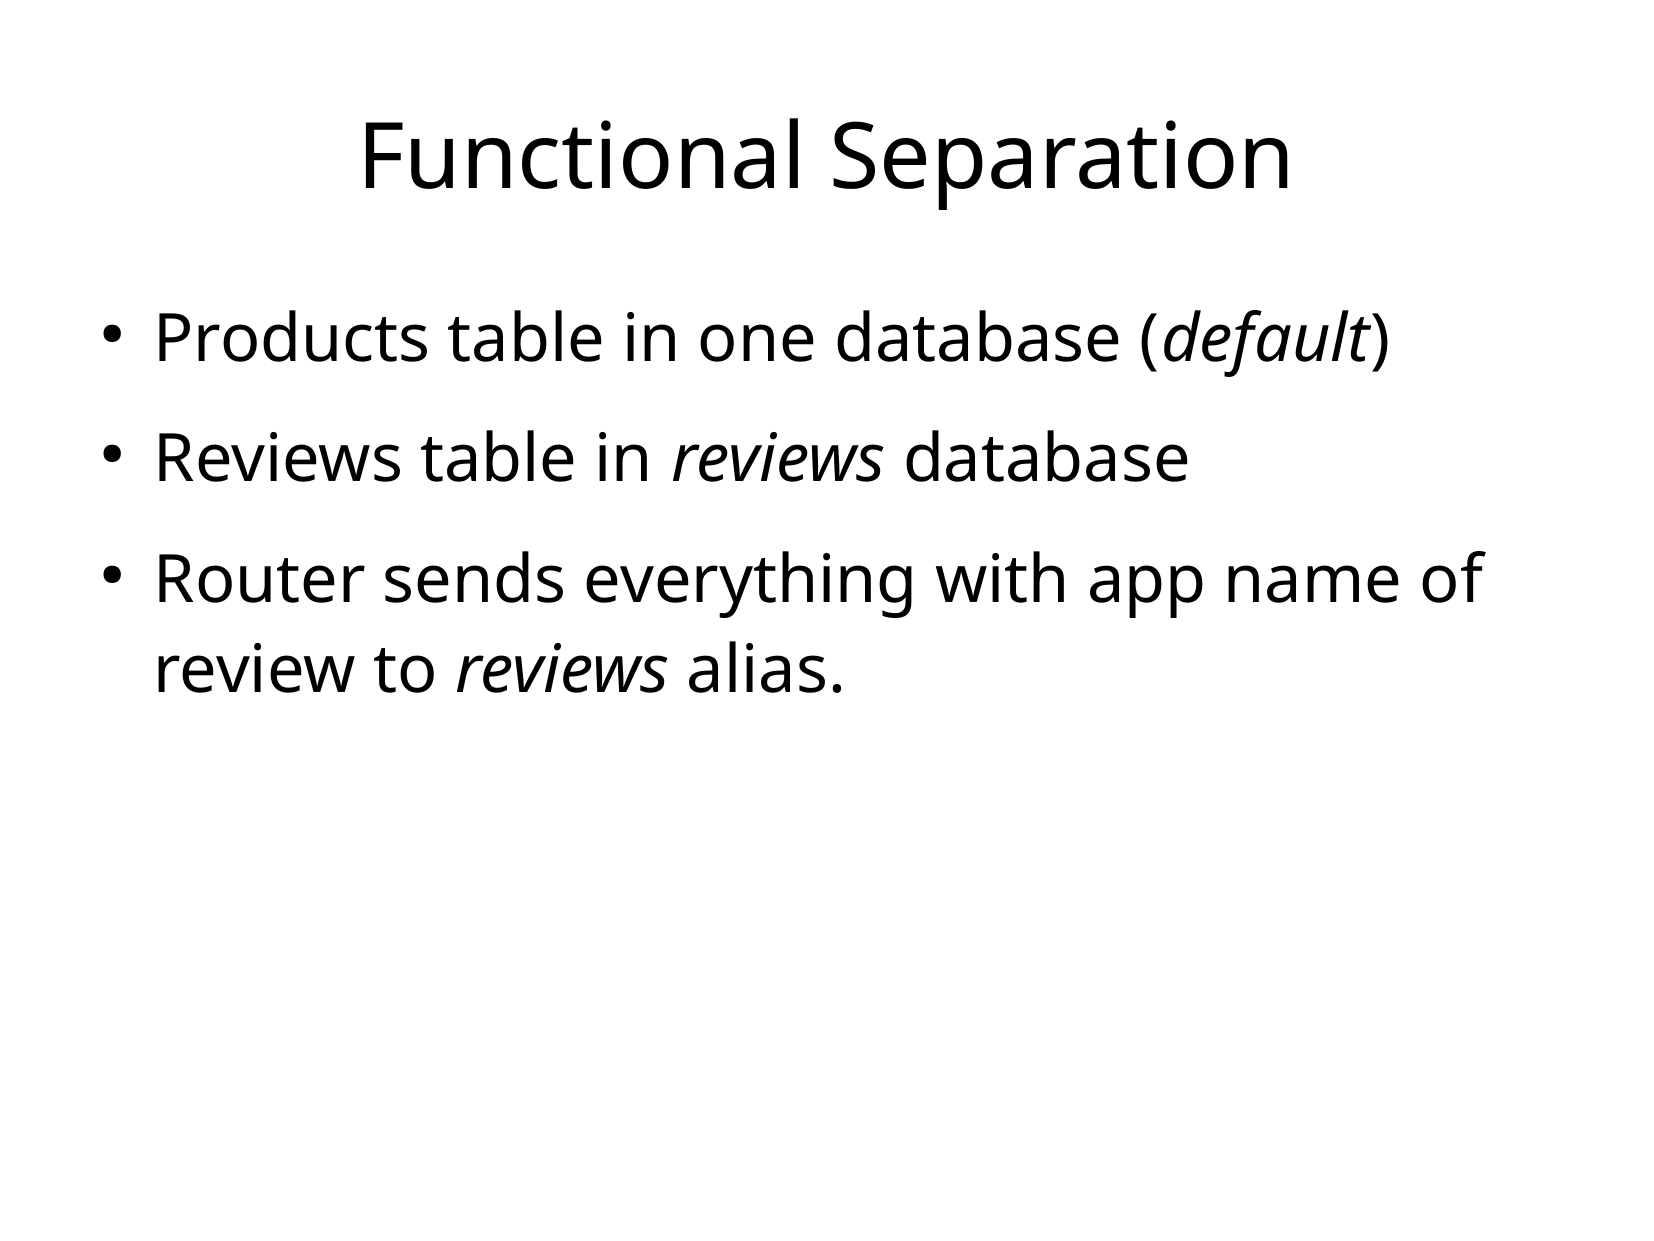

# Functional Separation
Products table in one database (default)
Reviews table in reviews database
Router sends everything with app name of review to reviews alias.